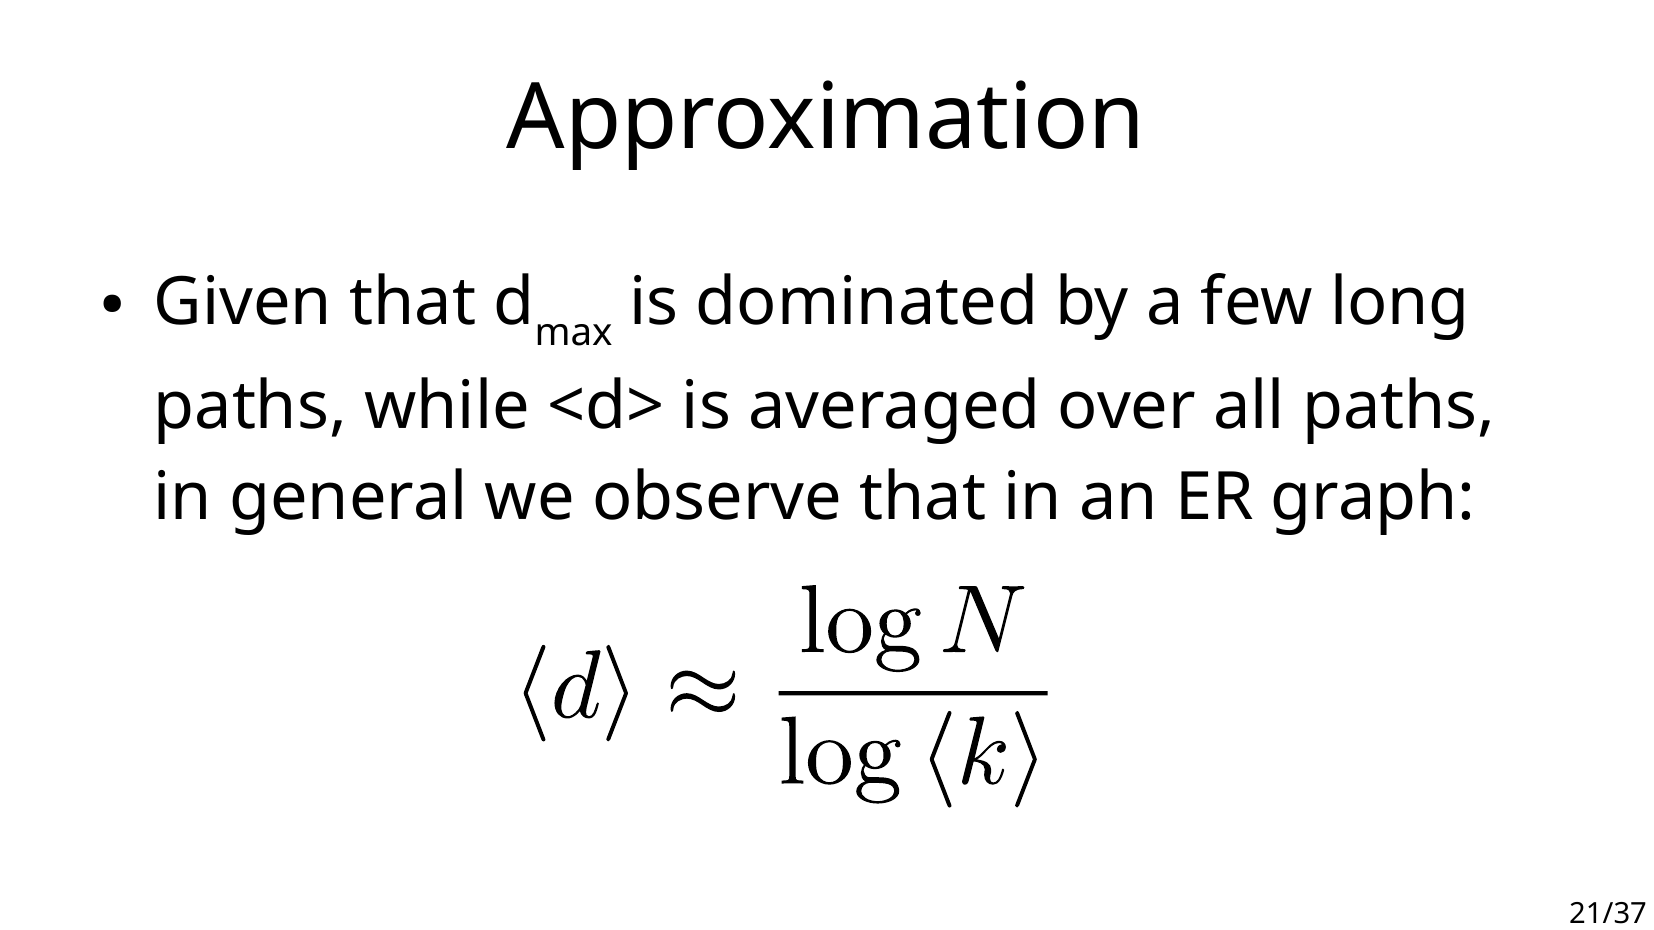

# Approximation
Given that dmax is dominated by a few long paths, while <d> is averaged over all paths, in general we observe that in an ER graph:
21